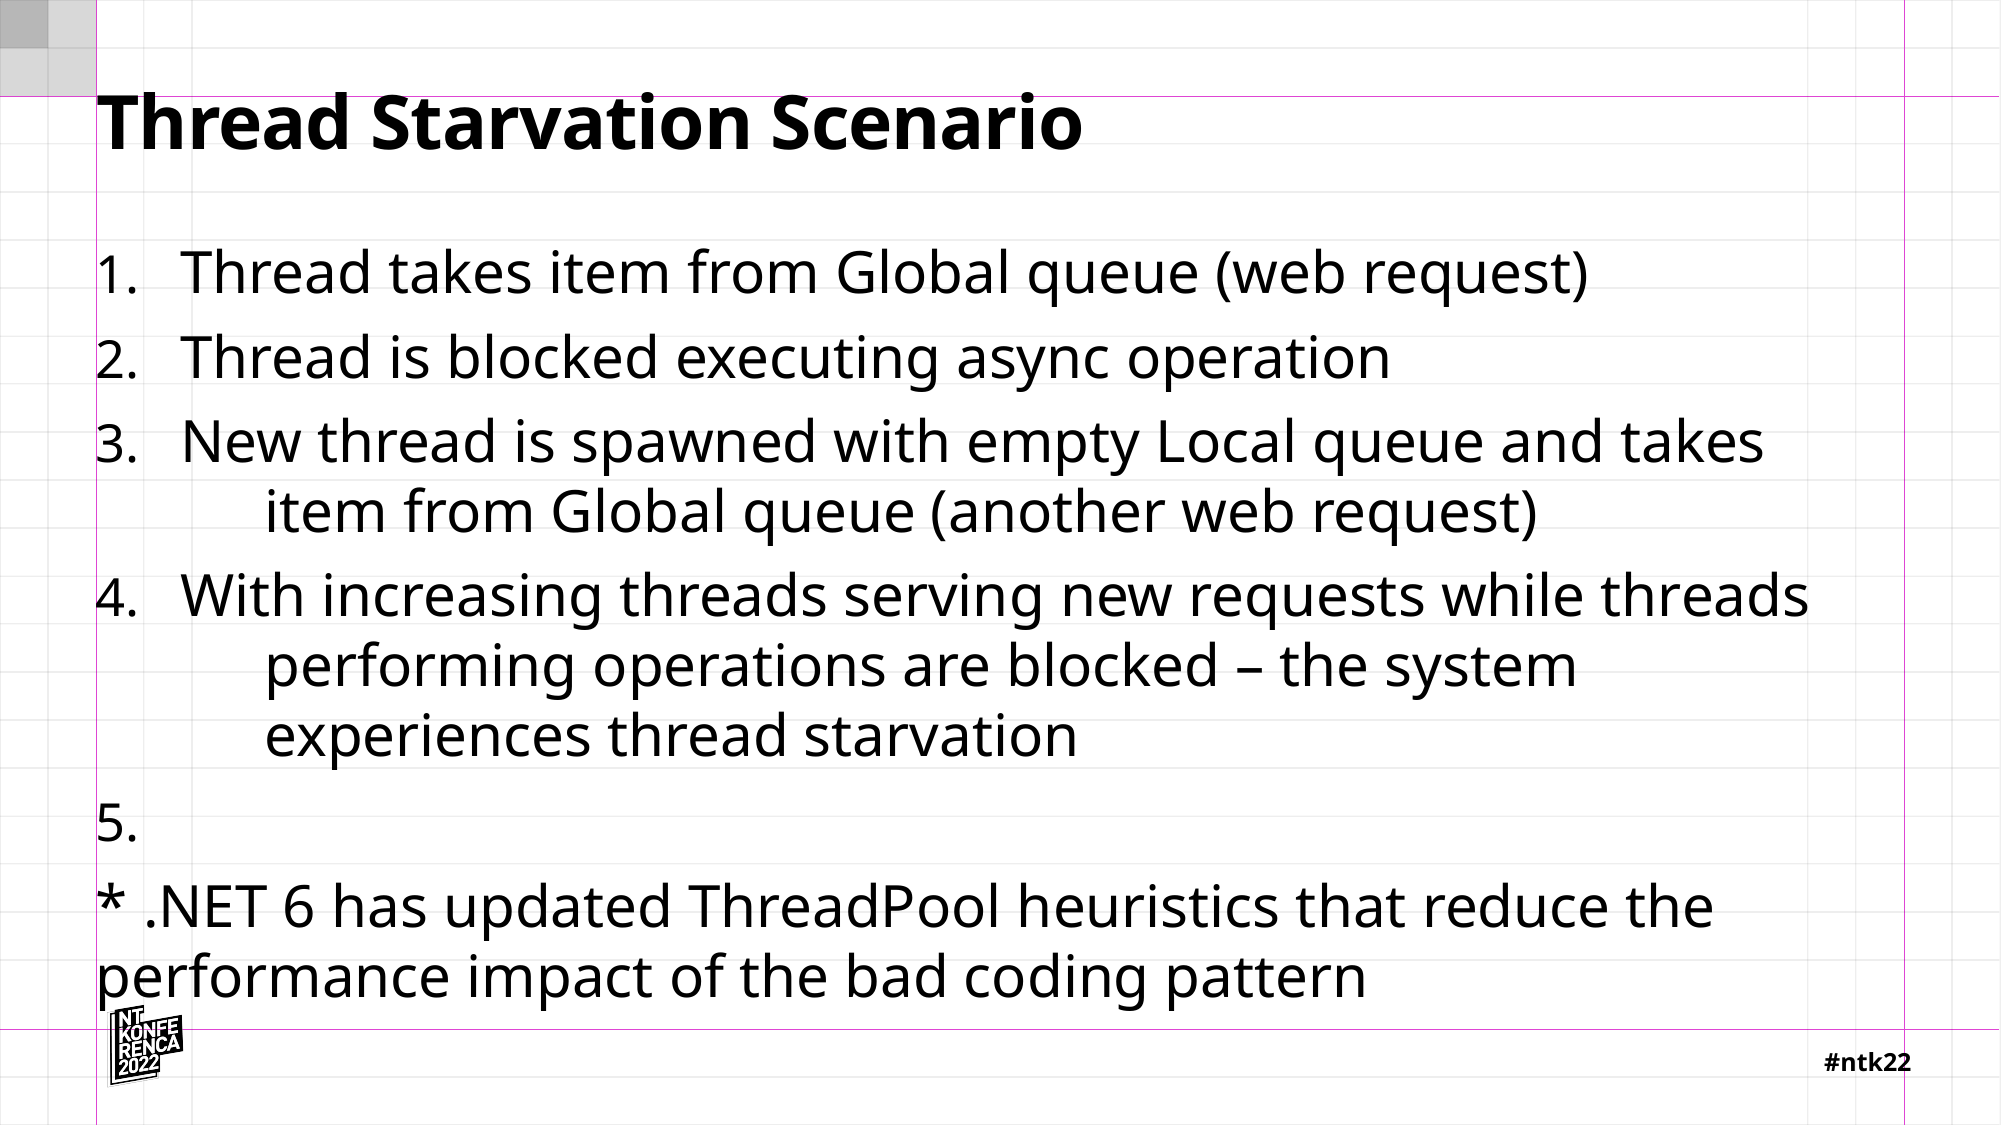

# Thread Starvation Scenario
Thread takes item from Global queue (web request)
Thread is blocked executing async operation
New thread is spawned with empty Local queue and takes item from Global queue (another web request)
With increasing threads serving new requests while threads performing operations are blocked – the system experiences thread starvation
* .NET 6 has updated ThreadPool heuristics that reduce the performance impact of the bad coding pattern